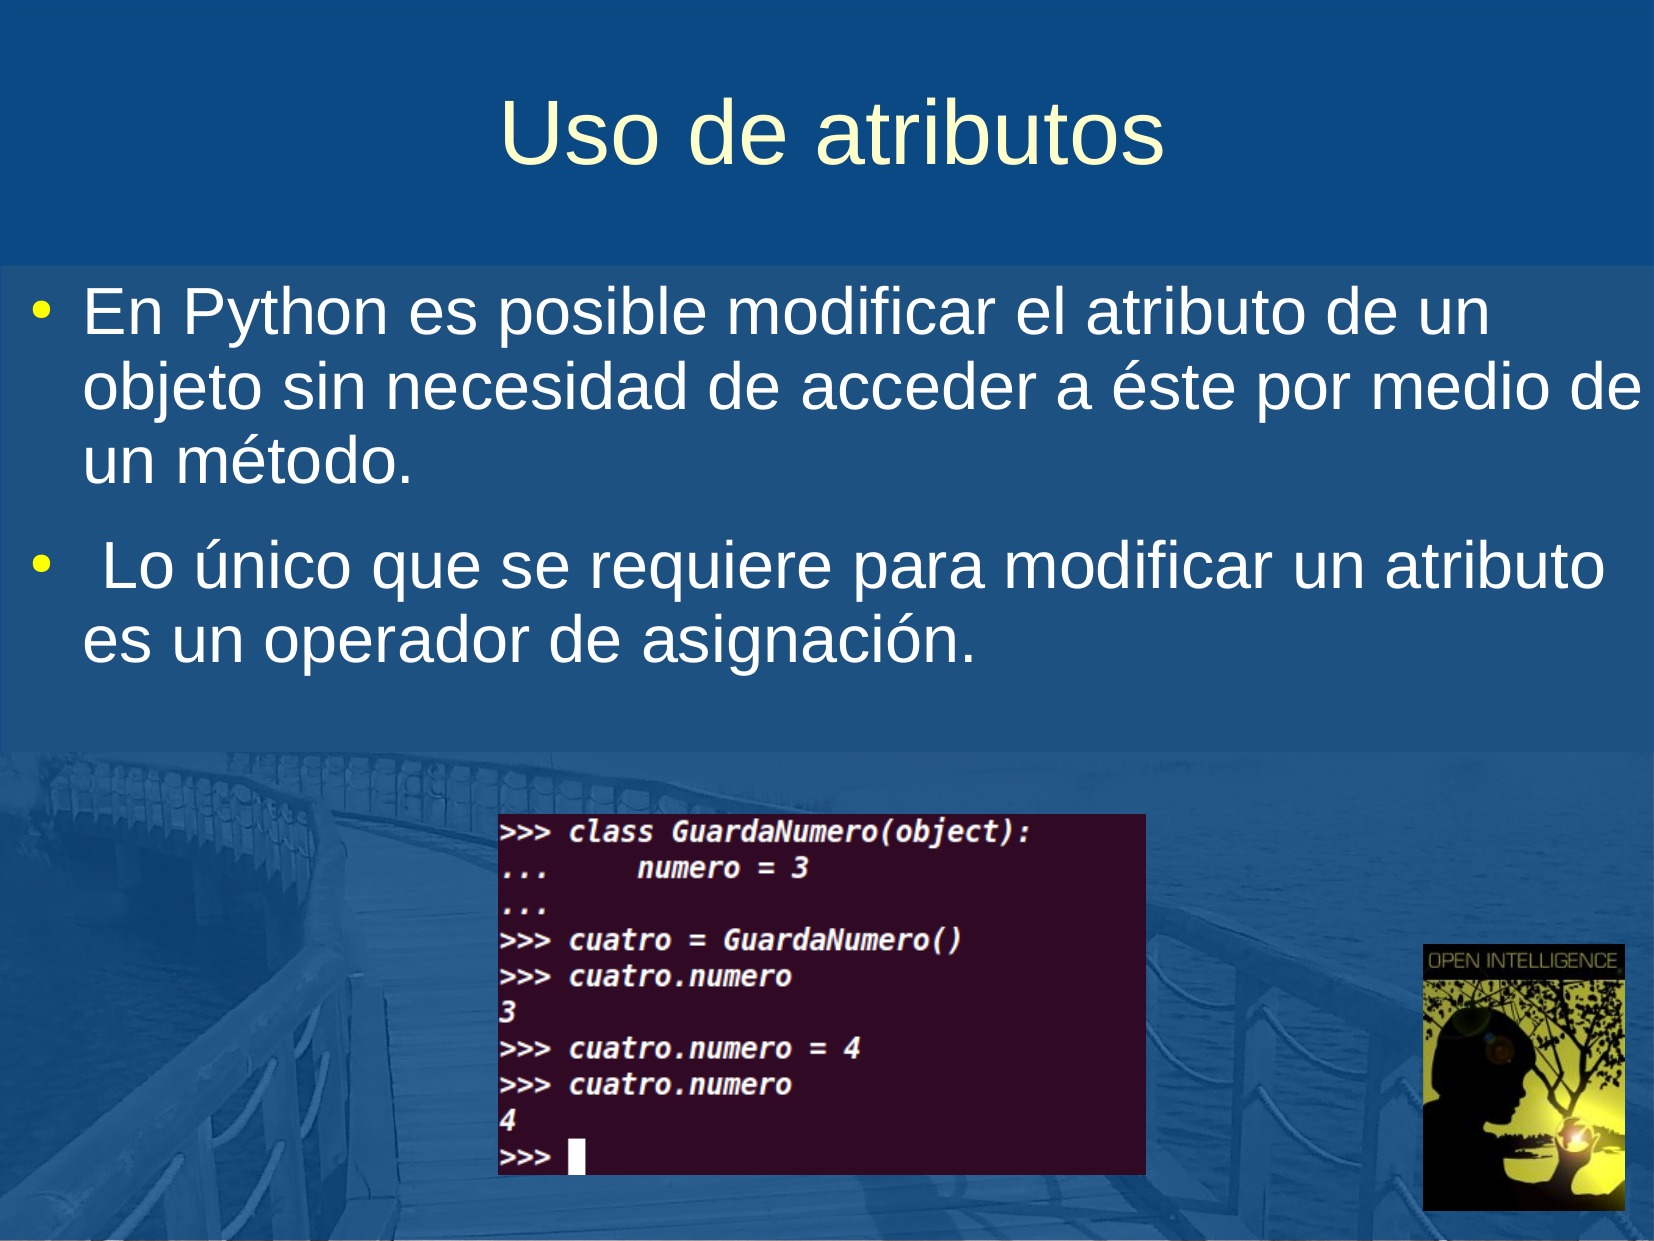

# Uso de atributos
En Python es posible modificar el atributo de un objeto sin necesidad de acceder a éste por medio de un método.
 Lo único que se requiere para modificar un atributo es un operador de asignación.